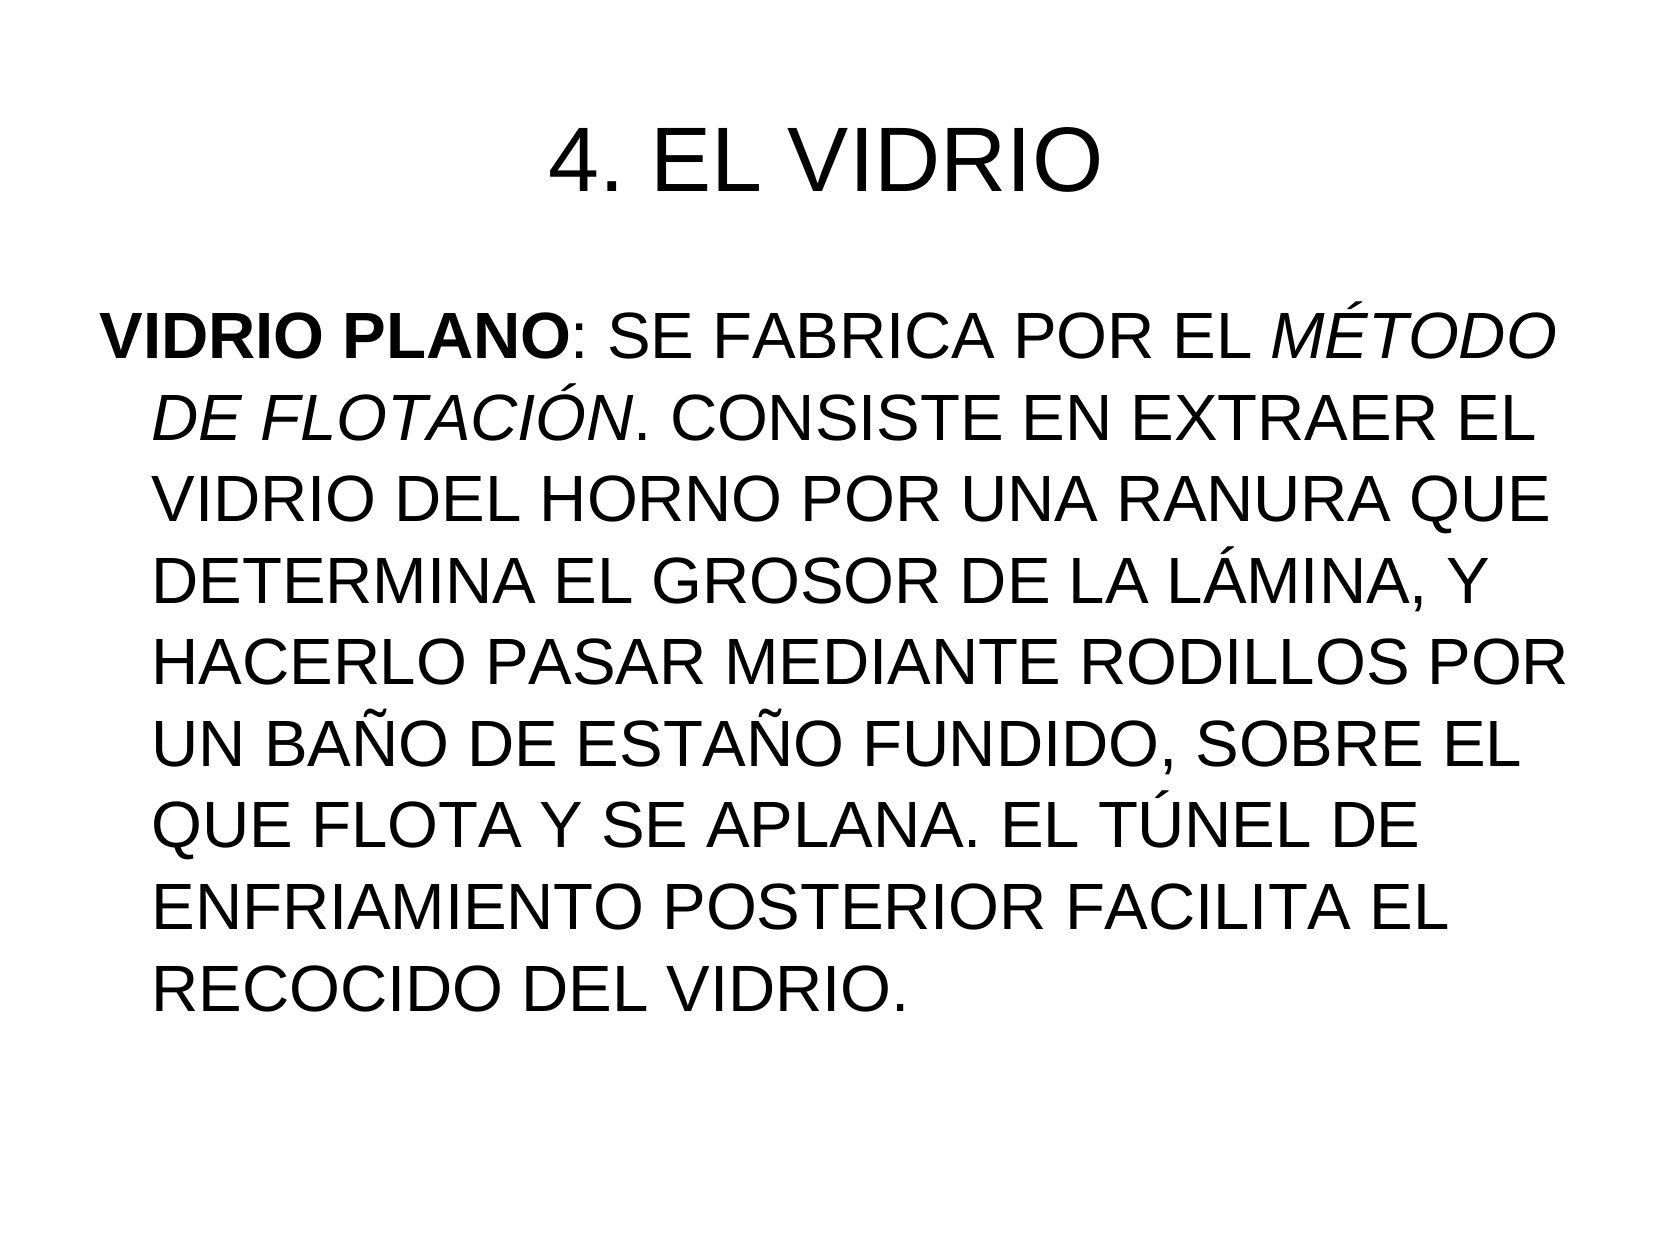

# 4. EL VIDRIO
VIDRIO PLANO: SE FABRICA POR EL MÉTODO DE FLOTACIÓN. CONSISTE EN EXTRAER EL VIDRIO DEL HORNO POR UNA RANURA QUE DETERMINA EL GROSOR DE LA LÁMINA, Y HACERLO PASAR MEDIANTE RODILLOS POR UN BAÑO DE ESTAÑO FUNDIDO, SOBRE EL QUE FLOTA Y SE APLANA. EL TÚNEL DE ENFRIAMIENTO POSTERIOR FACILITA EL RECOCIDO DEL VIDRIO.